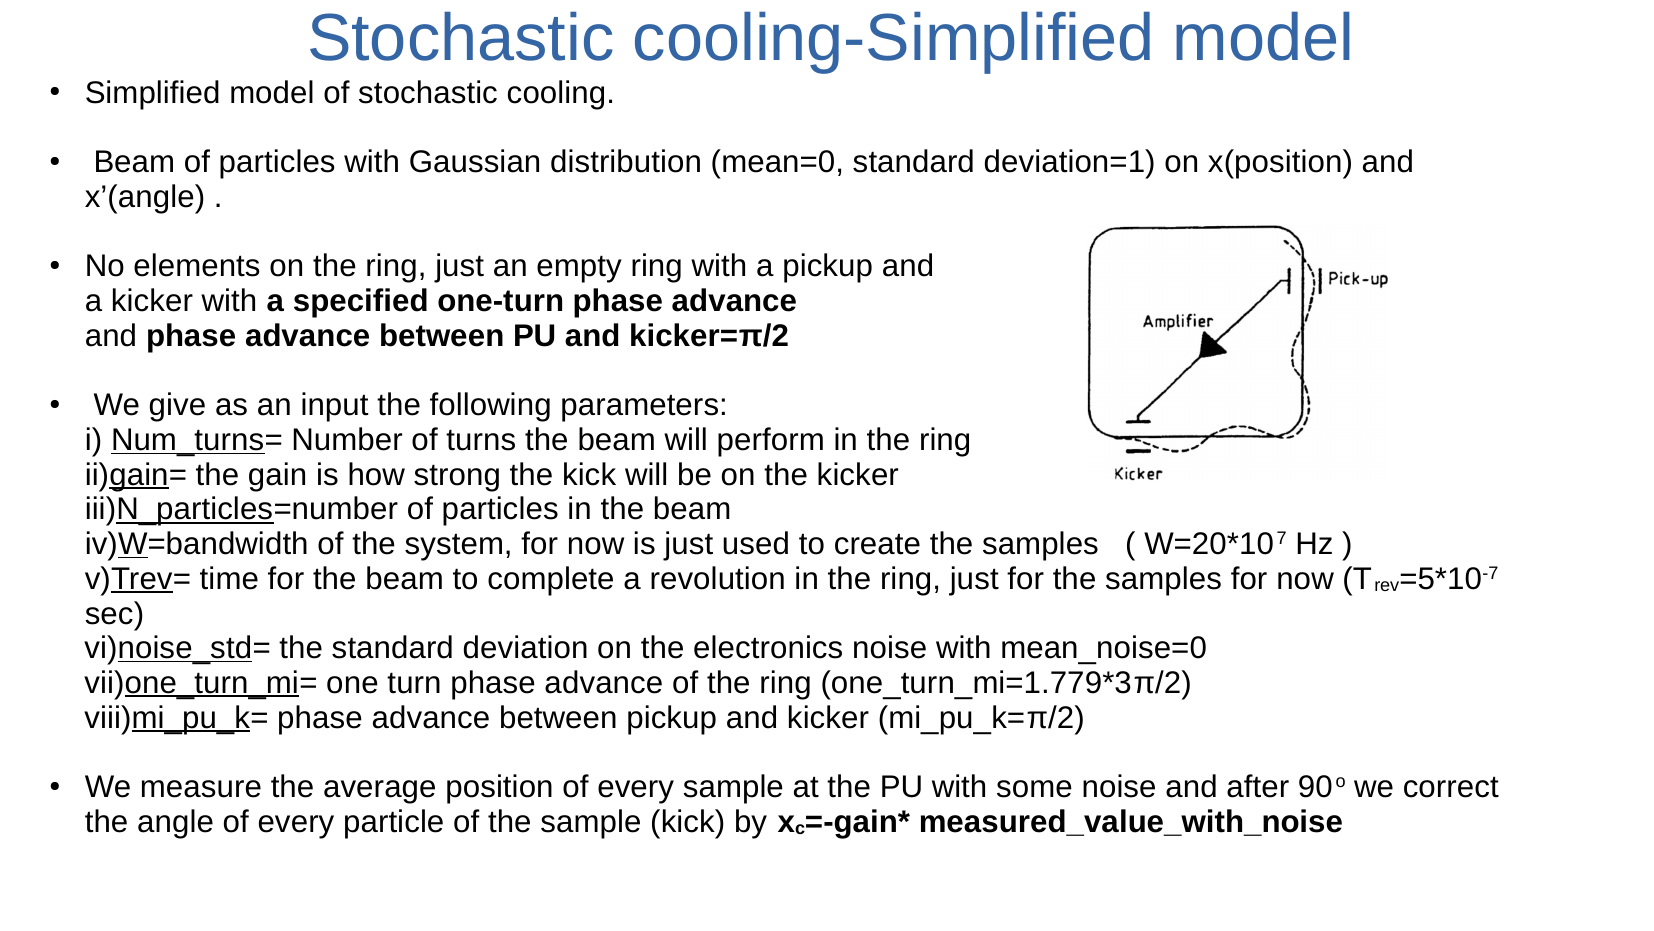

# Stochastic cooling-Simplified model
Simplified model of stochastic cooling.
 Beam of particles with Gaussian distribution (mean=0, standard deviation=1) on x(position) and x’(angle) .
No elements on the ring, just an empty ring with a pickup and
a kicker with a specified one-turn phase advance
and phase advance between PU and kicker=π/2
 We give as an input the following parameters:
i) Num_turns= Number of turns the beam will perform in the ring
ii)gain= the gain is how strong the kick will be on the kicker
iii)N_particles=number of particles in the beam
iv)W=bandwidth of the system, for now is just used to create the samples ( W=20*107 Hz )
v)Trev= time for the beam to complete a revolution in the ring, just for the samples for now (Trev=5*10-7 sec)
 vi)noise_std= the standard deviation on the electronics noise with mean_noise=0
 vii)one_turn_mi= one turn phase advance of the ring (one_turn_mi=1.779*3π/2)
 viii)mi_pu_k= phase advance between pickup and kicker (mi_pu_k=π/2)
We measure the average position of every sample at the PU with some noise and after 90o we correct the angle of every particle of the sample (kick) by xc=-gain* measured_value_with_noise